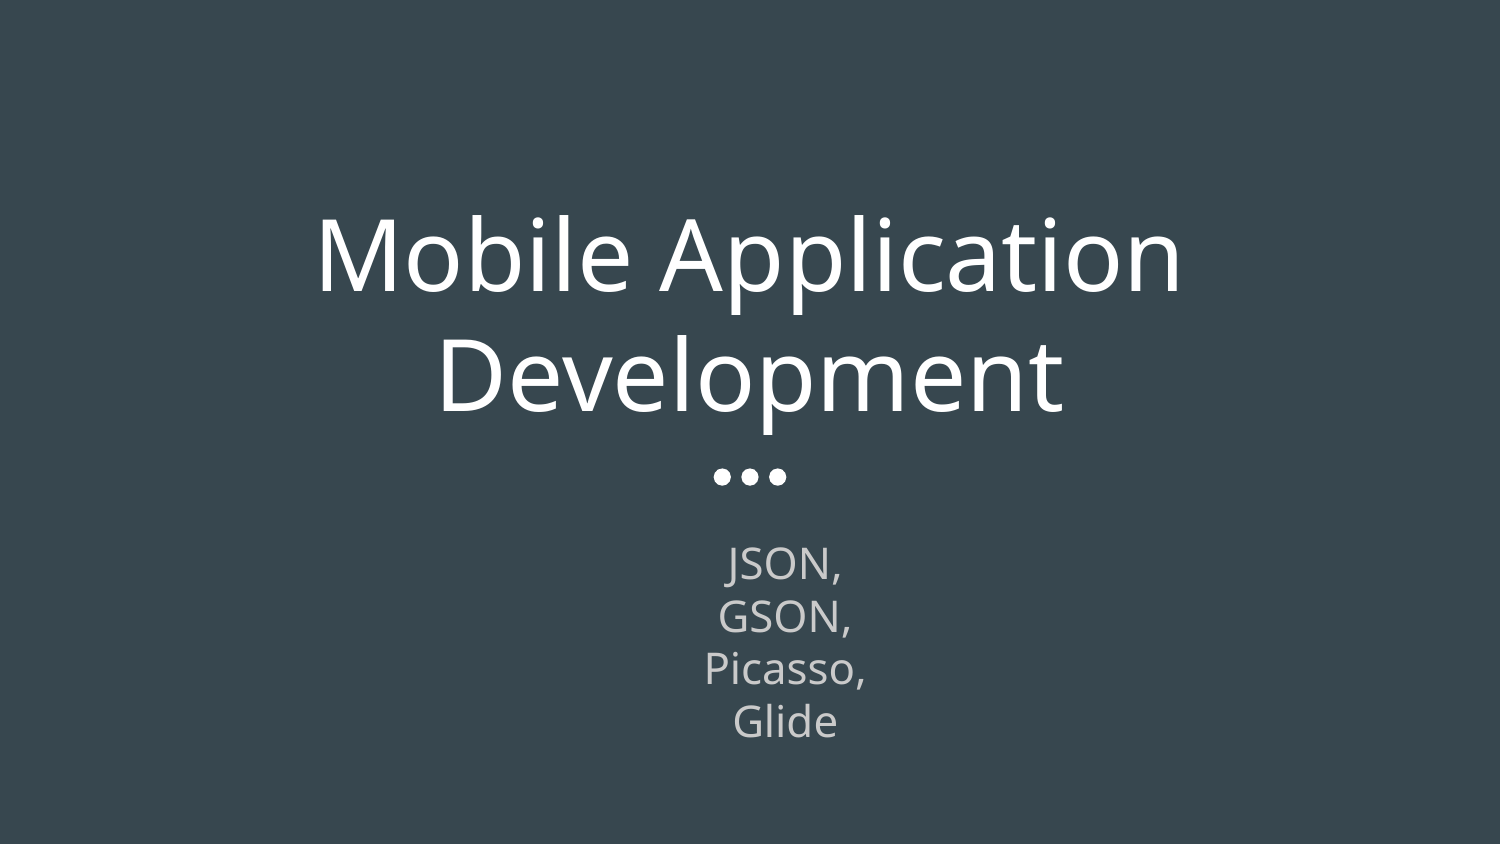

# Mobile Application Development
JSON,
GSON,
Picasso,
Glide